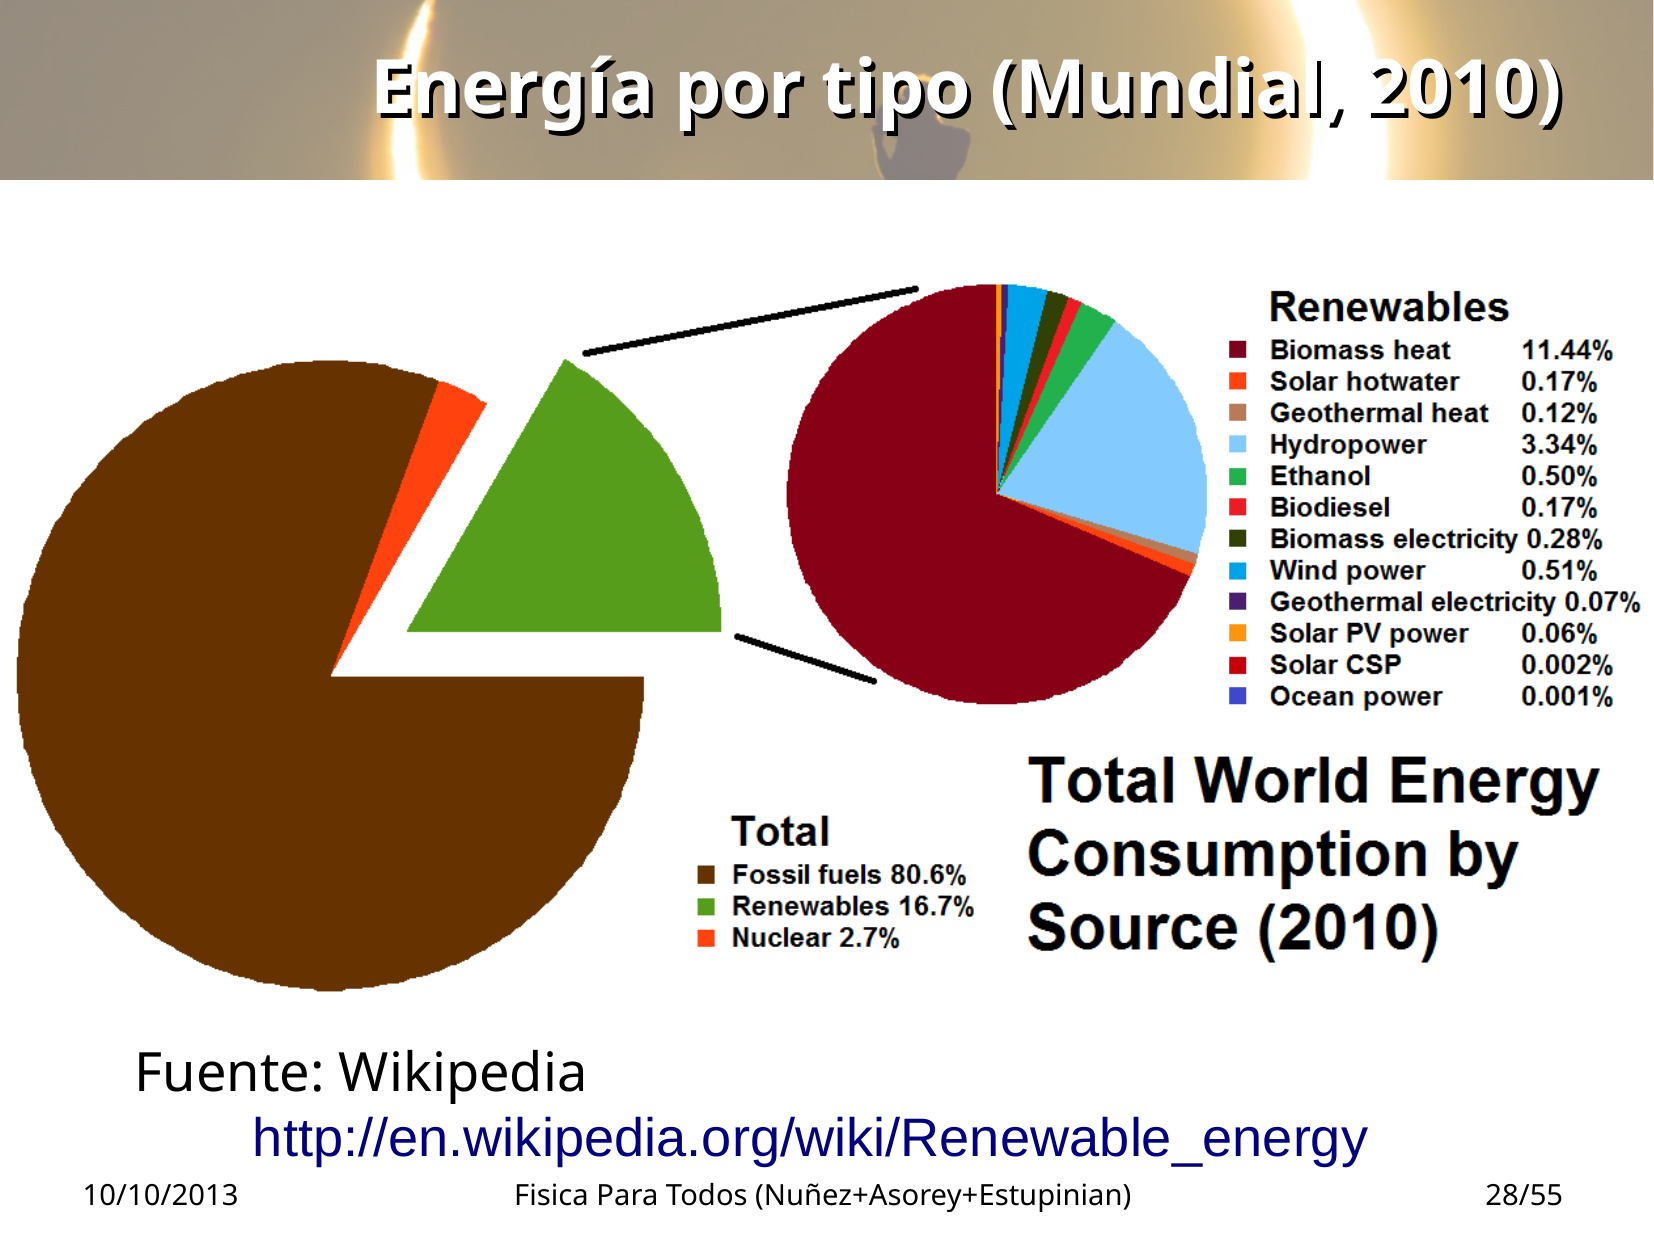

# Energía por tipo (Mundial, 2010)
Fuente: Wikipedia
http://en.wikipedia.org/wiki/Renewable_energy
10/10/2013
Fisica Para Todos (Nuñez+Asorey+Estupinian)
28